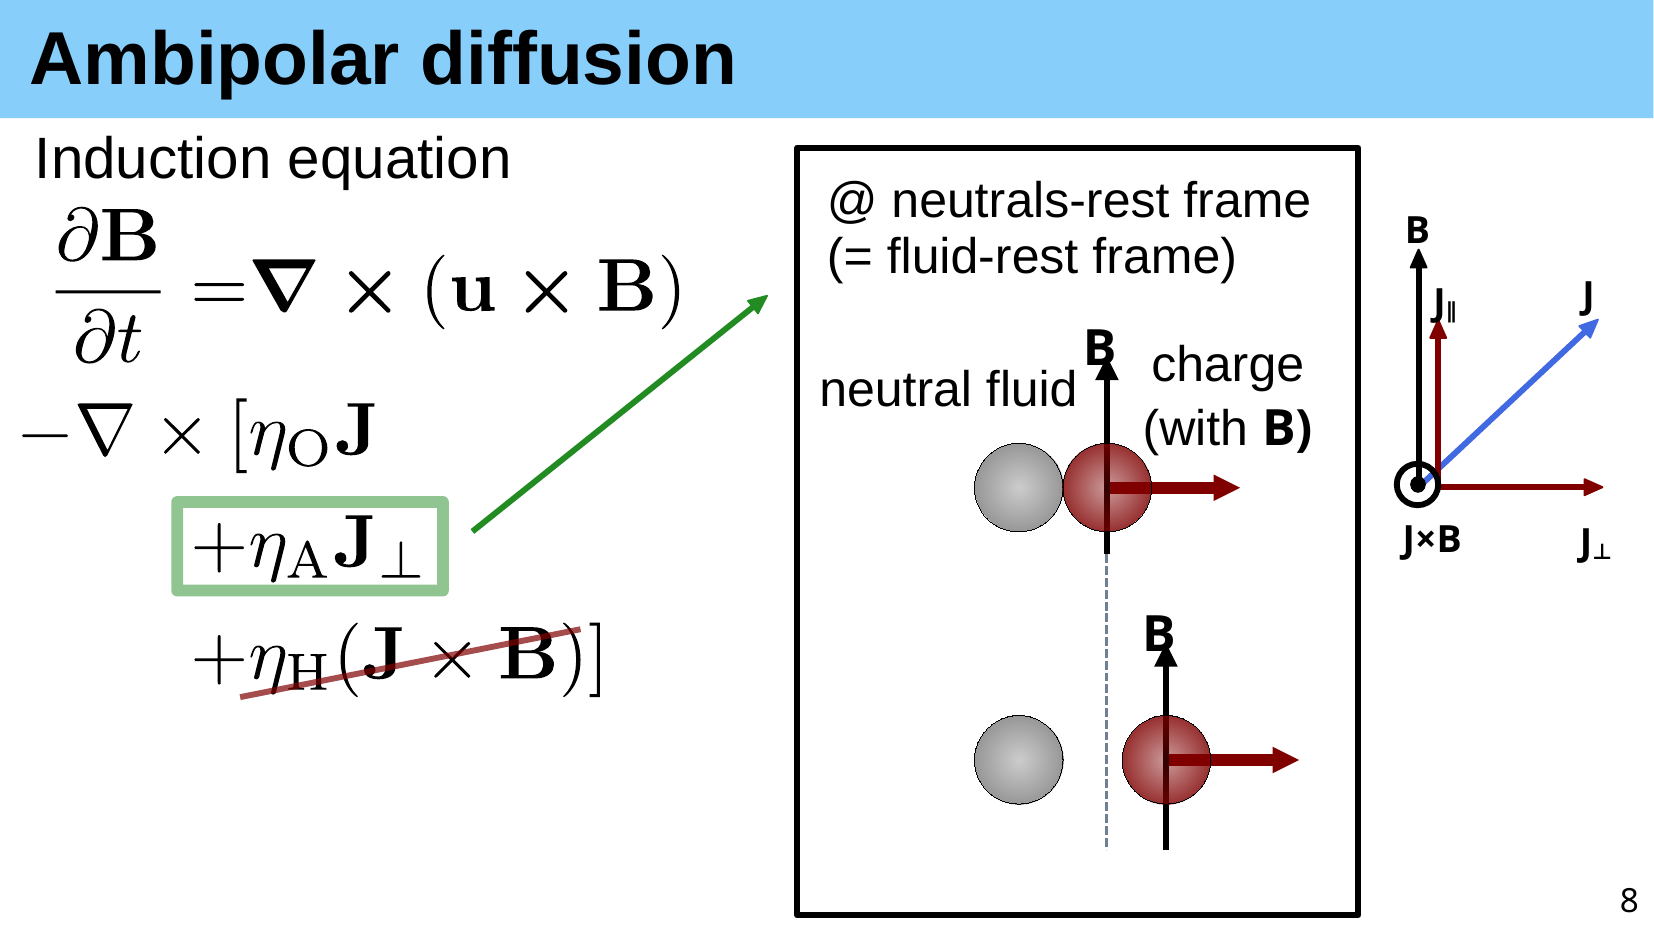

# Ambipolar diffusion
Induction equation
@ neutrals-rest frame
(= fluid-rest frame)
B
J
J∥
B
charge
(with B)
neutral fluid
J×B
J⊥
B